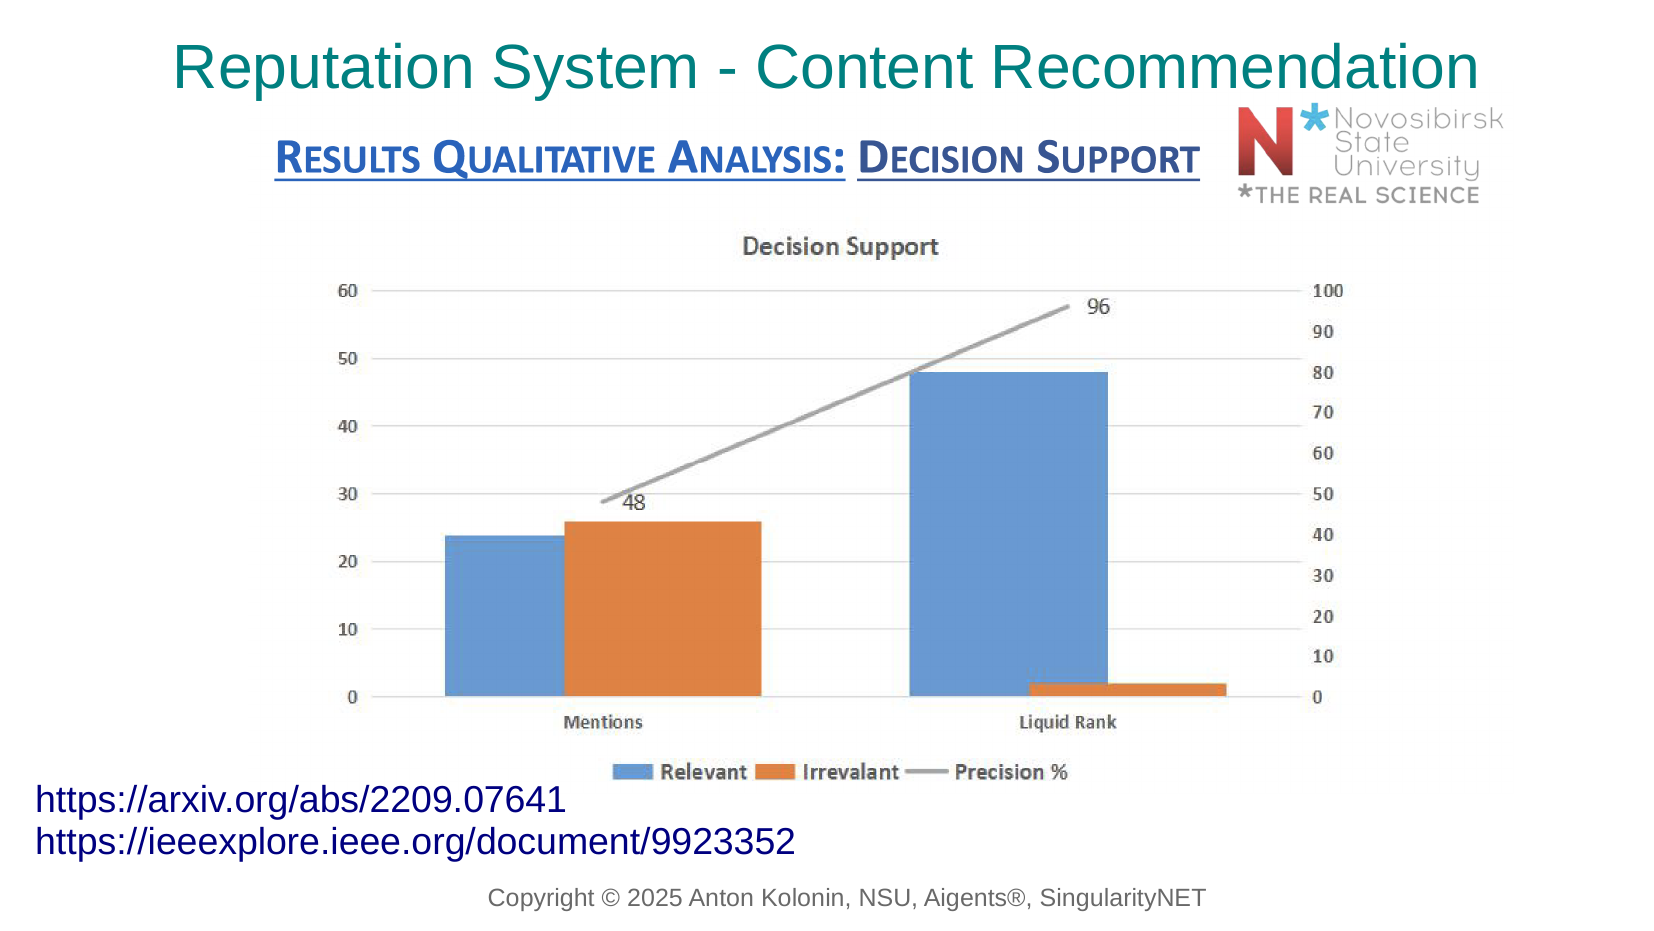

Reputation System - Content Recommendation
https://arxiv.org/abs/2209.07641
https://ieeexplore.ieee.org/document/9923352
Copyright © 2025 Anton Kolonin, NSU, Aigents®, SingularityNET